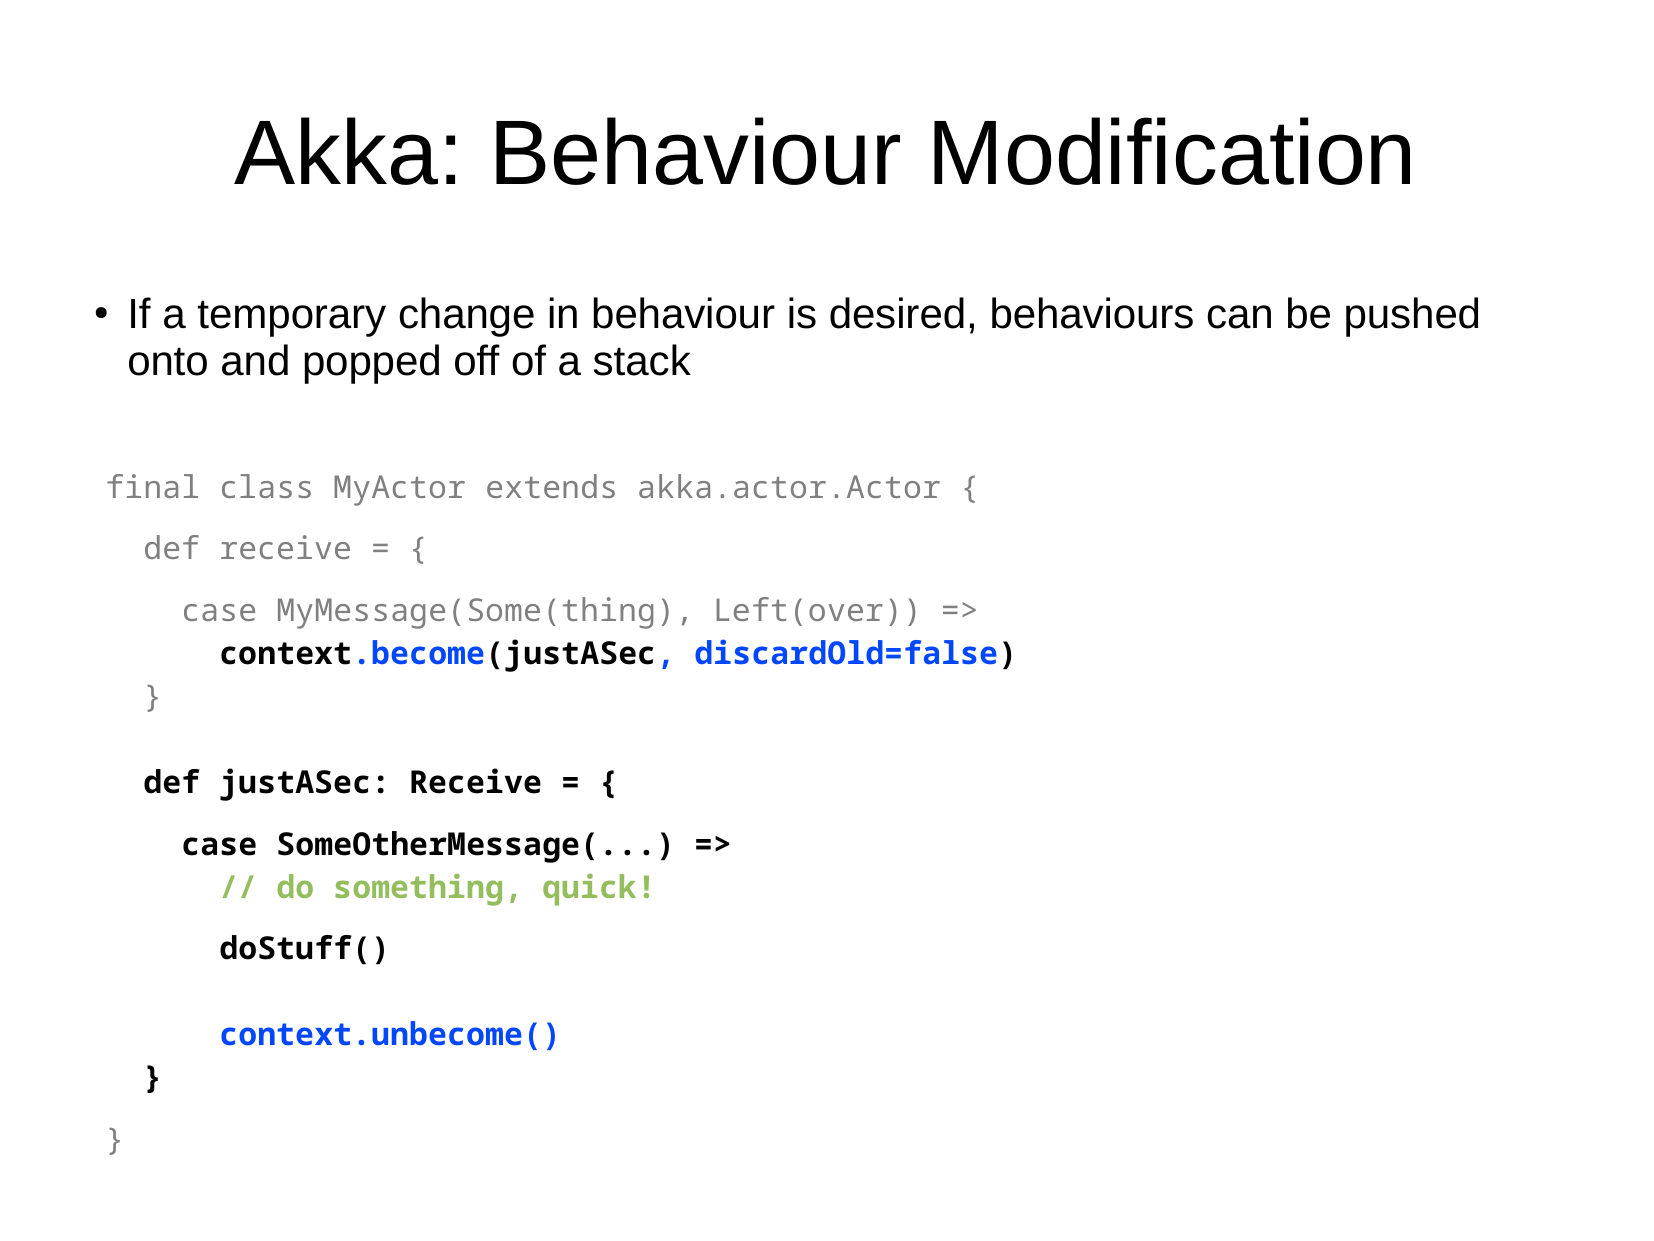

# Akka: Behaviour Modification
If a temporary change in behaviour is desired, behaviours can be pushed onto and popped off of a stack
final class MyActor extends akka.actor.Actor {
 def receive = {
 case MyMessage(Some(thing), Left(over)) =>
 context.become(justASec, discardOld=false)
 }
 def justASec: Receive = {
 case SomeOtherMessage(...) =>
 // do something, quick!
 doStuff()
 context.unbecome()
 }
}